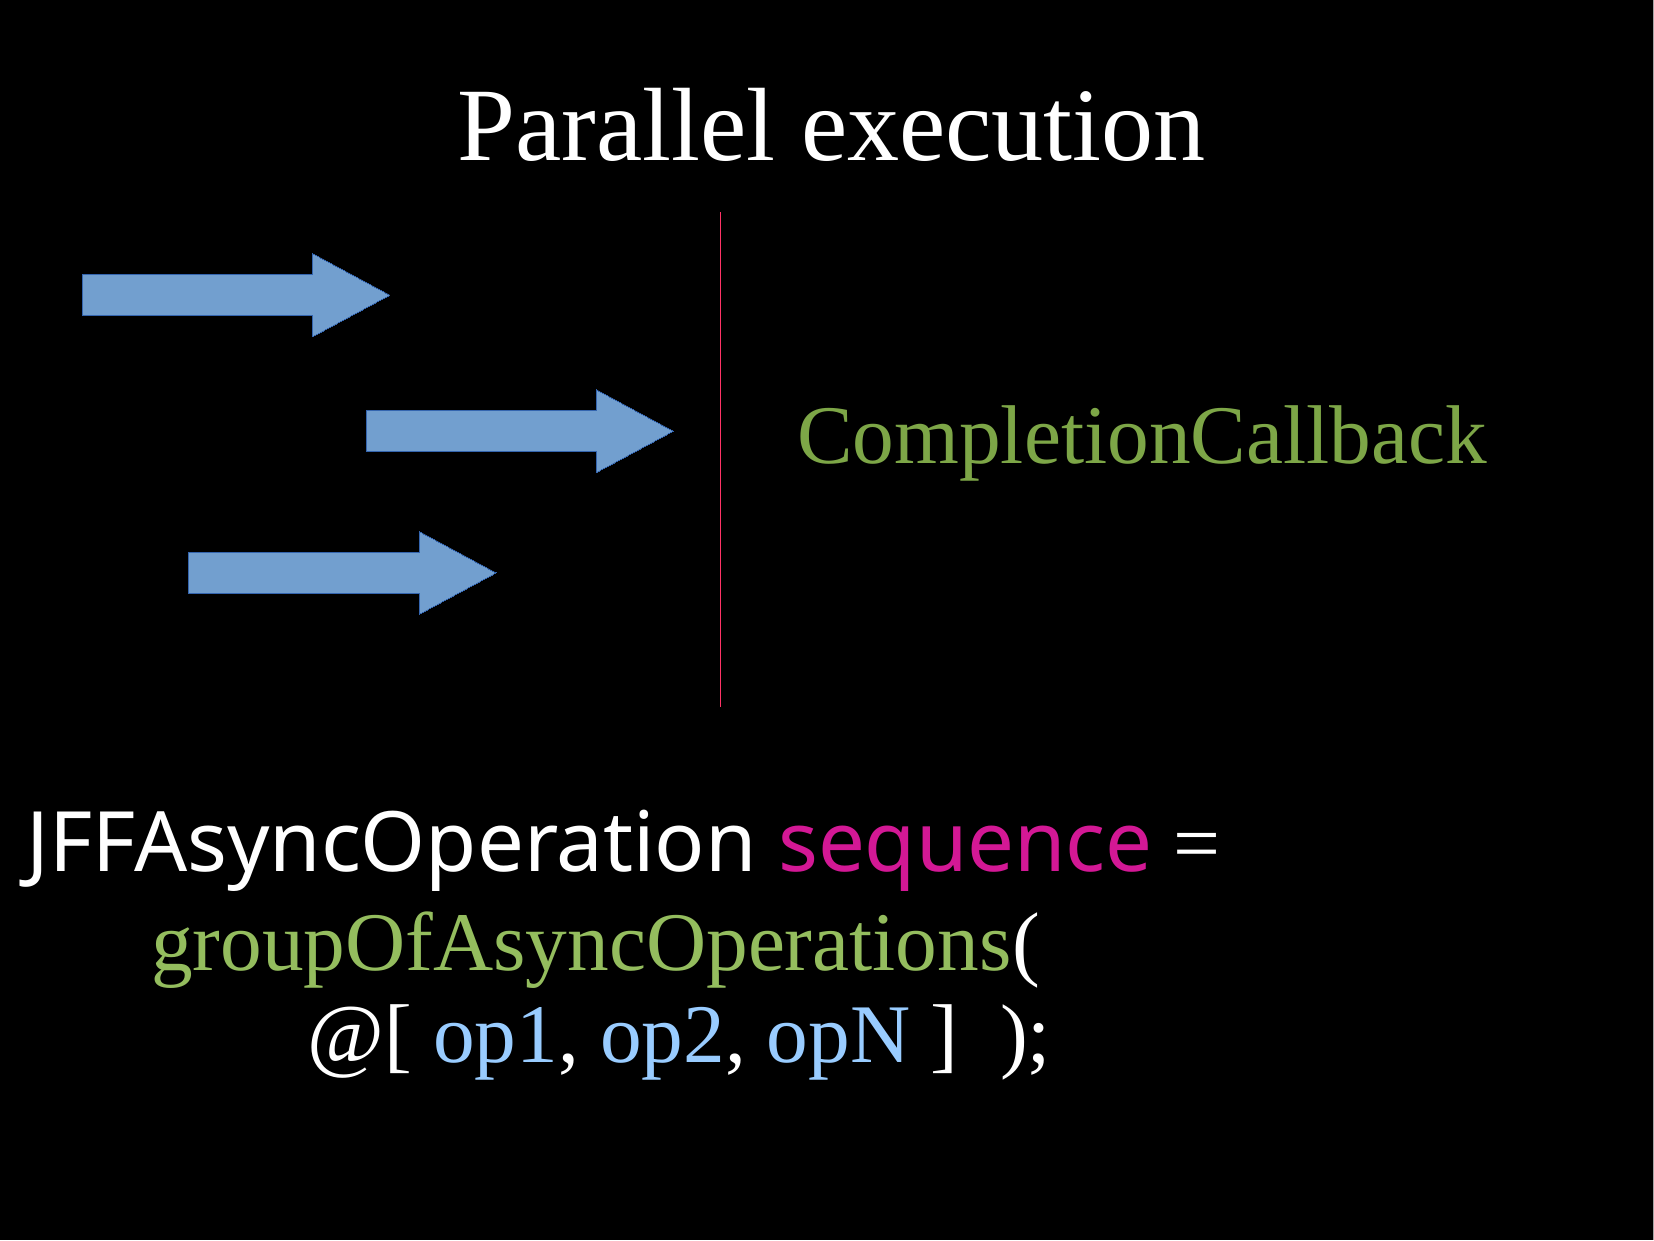

Parallel execution
CompletionCallback
JFFAsyncOperation sequence =
 groupOfAsyncOperations(
	 @[ op1, op2, opN ] );